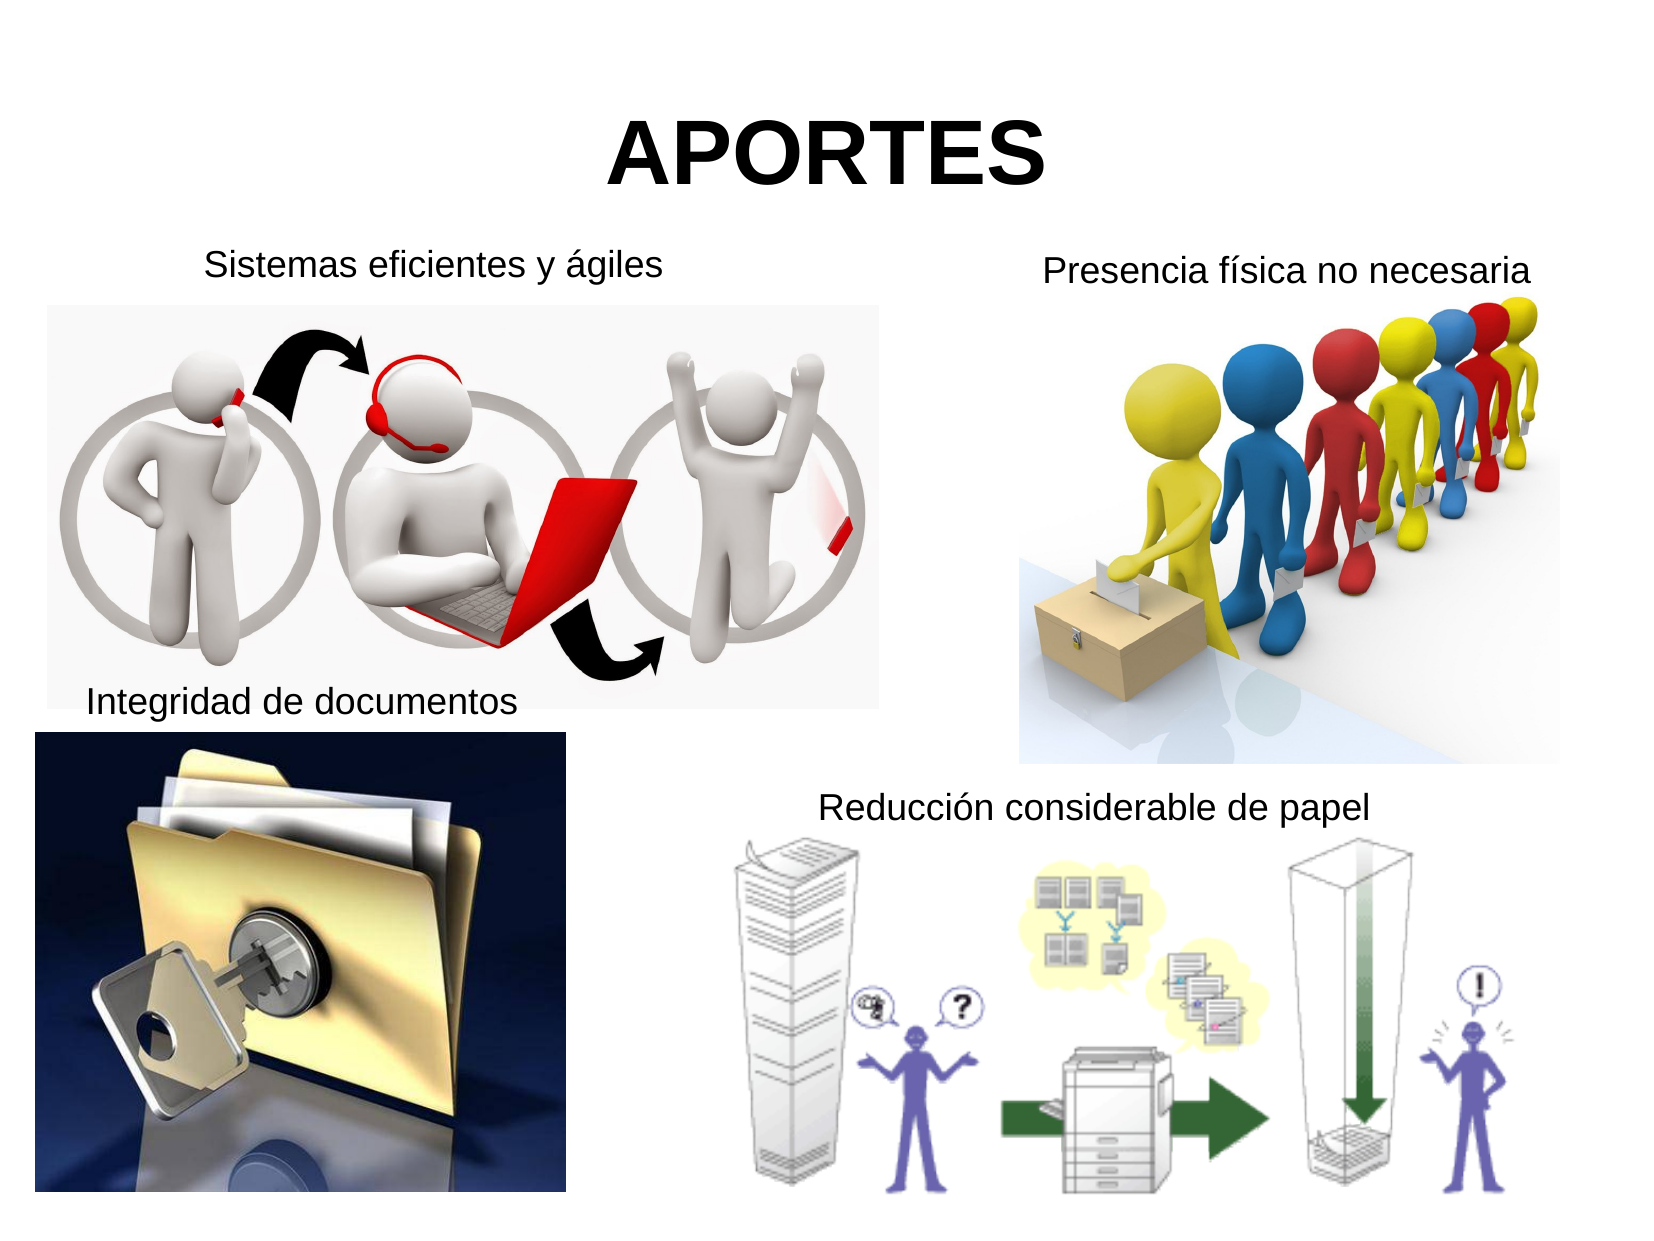

# APORTES
Sistemas eficientes y ágiles
Presencia física no necesaria
Integridad de documentos
Reducción considerable de papel